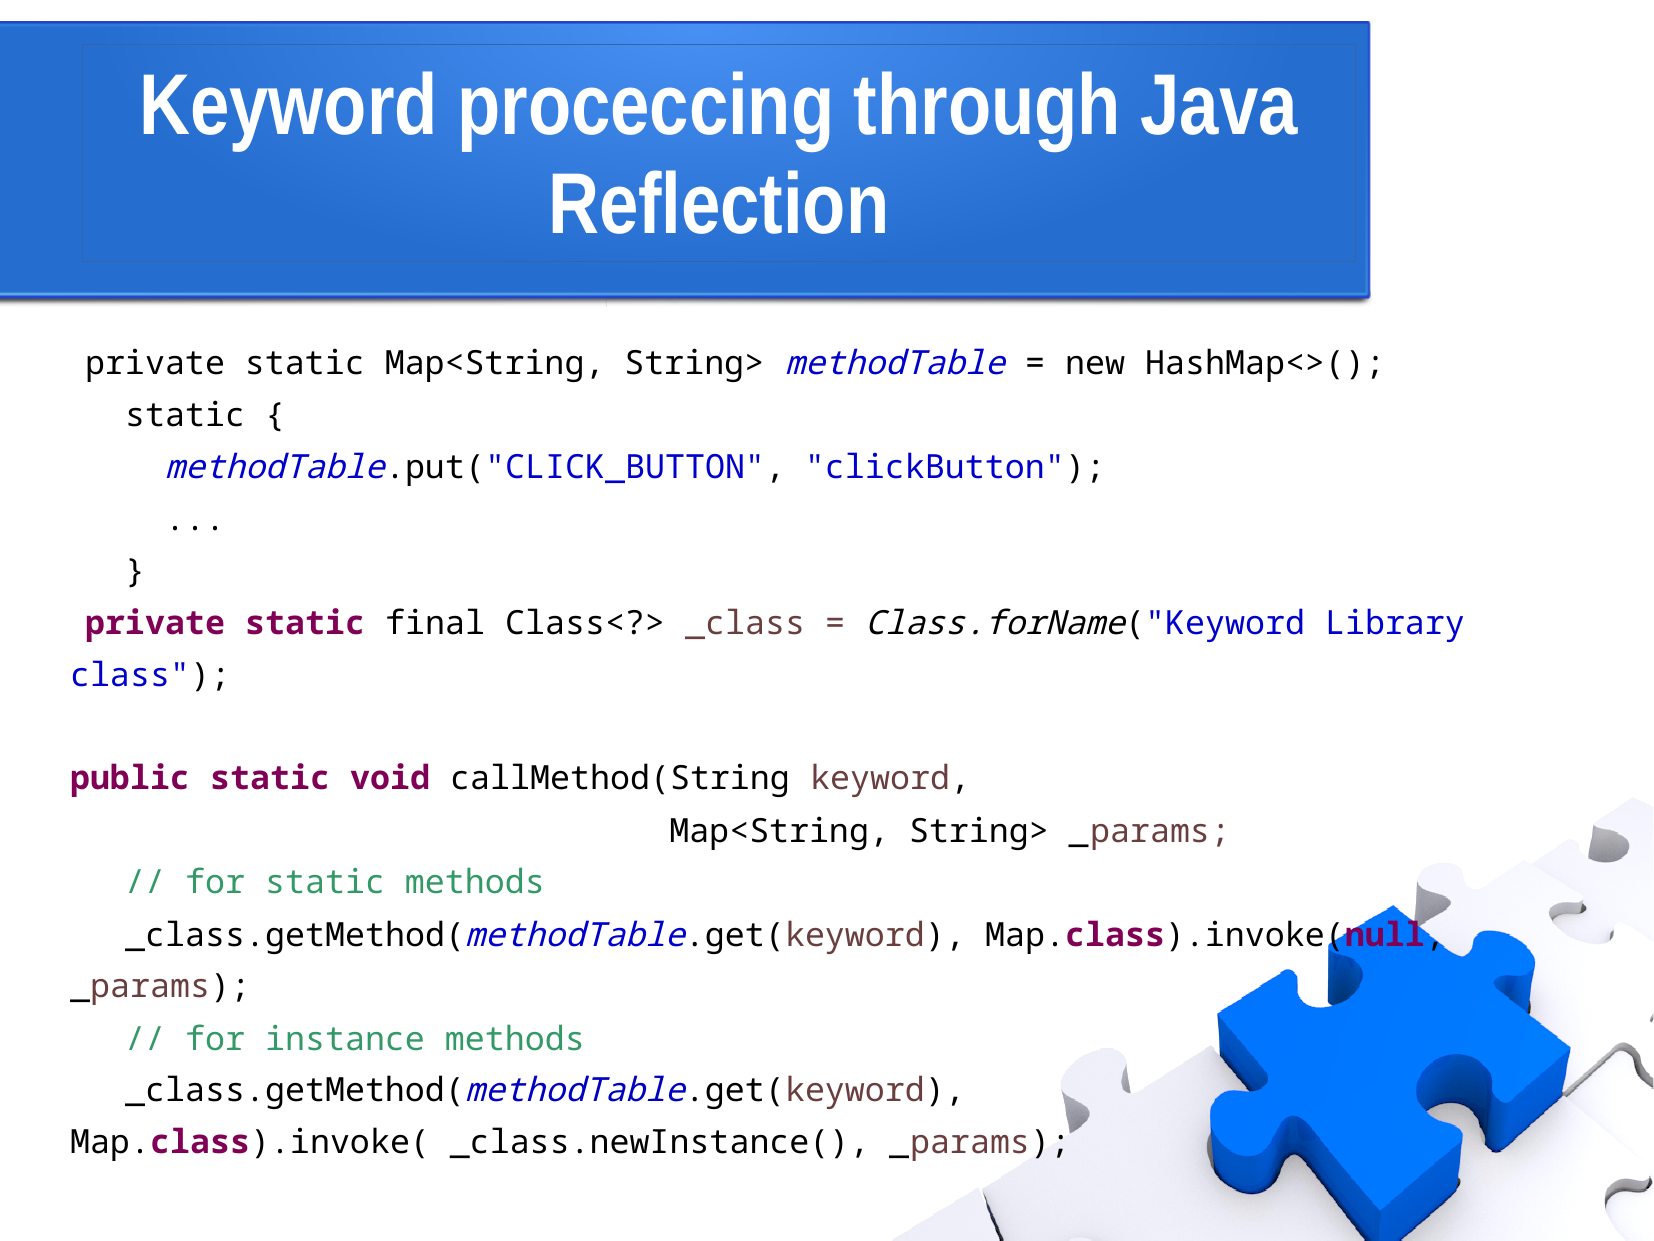

# Keyword proceccing through Java Reflection
private static Map<String, String> methodTable = new HashMap<>();
 static {
 methodTable.put("CLICK_BUTTON", "clickButton");
 ...
 }
private static final Class<?> _class = Class.forName("Keyword Library class");
public static void callMethod(String keyword,
 Map<String, String> _params;
 // for static methods
 _class.getMethod(methodTable.get(keyword), Map.class).invoke(null, _params);
 // for instance methods
 _class.getMethod(methodTable.get(keyword), Map.class).invoke( _class.newInstance(), _params);